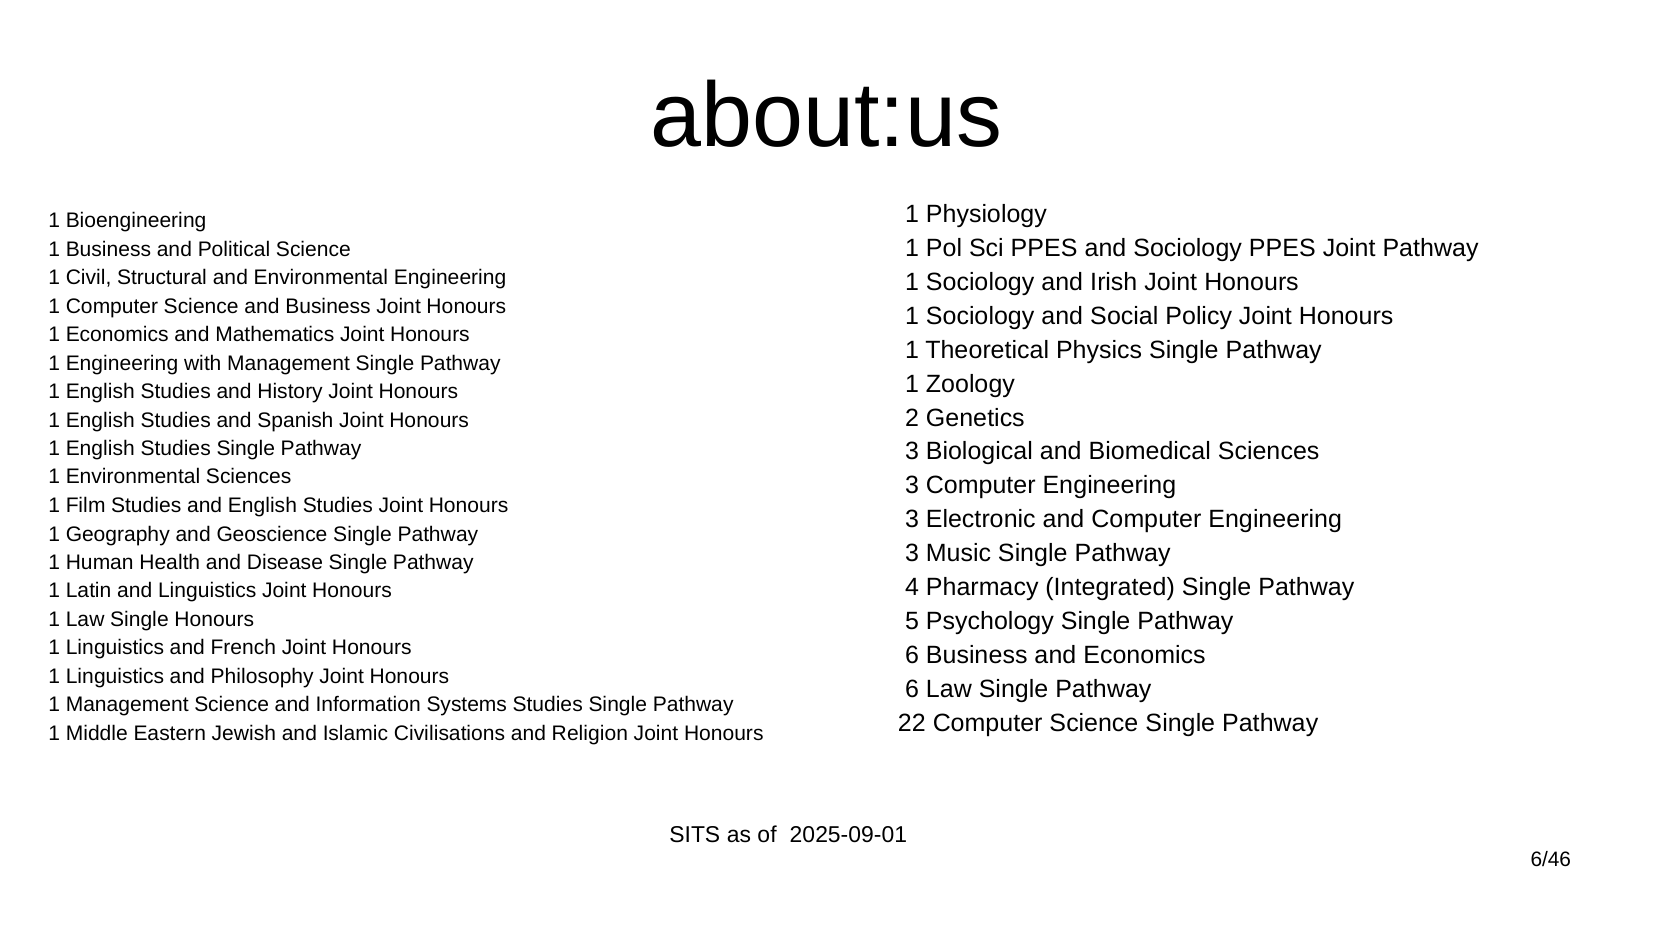

# about:us
 1 Physiology
 1 Pol Sci PPES and Sociology PPES Joint Pathway
 1 Sociology and Irish Joint Honours
 1 Sociology and Social Policy Joint Honours
 1 Theoretical Physics Single Pathway
 1 Zoology
 2 Genetics
 3 Biological and Biomedical Sciences
 3 Computer Engineering
 3 Electronic and Computer Engineering
 3 Music Single Pathway
 4 Pharmacy (Integrated) Single Pathway
 5 Psychology Single Pathway
 6 Business and Economics
 6 Law Single Pathway
 22 Computer Science Single Pathway
 1 Bioengineering
 1 Business and Political Science
 1 Civil, Structural and Environmental Engineering
 1 Computer Science and Business Joint Honours
 1 Economics and Mathematics Joint Honours
 1 Engineering with Management Single Pathway
 1 English Studies and History Joint Honours
 1 English Studies and Spanish Joint Honours
 1 English Studies Single Pathway
 1 Environmental Sciences
 1 Film Studies and English Studies Joint Honours
 1 Geography and Geoscience Single Pathway
 1 Human Health and Disease Single Pathway
 1 Latin and Linguistics Joint Honours
 1 Law Single Honours
 1 Linguistics and French Joint Honours
 1 Linguistics and Philosophy Joint Honours
 1 Management Science and Information Systems Studies Single Pathway
 1 Middle Eastern Jewish and Islamic Civilisations and Religion Joint Honours
SITS as of 2025-09-01
6